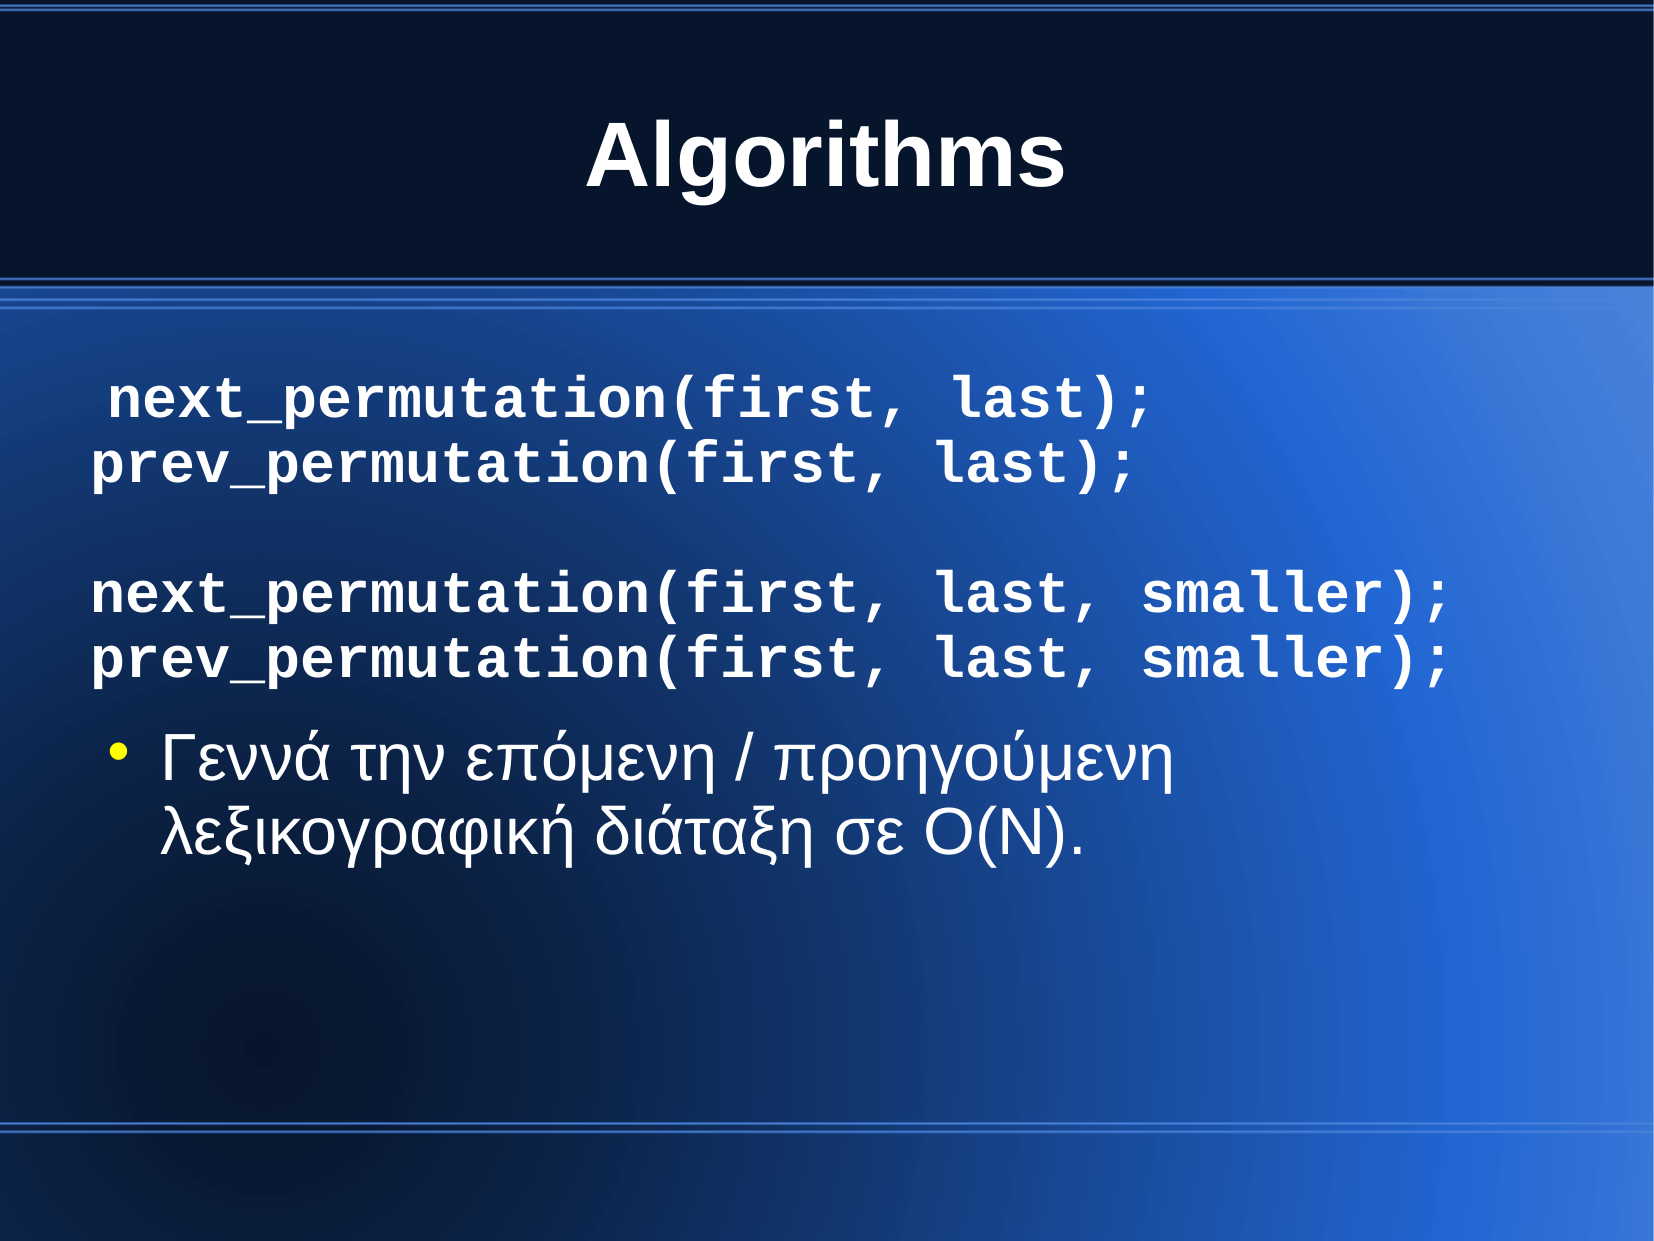

# Algorithms
next_permutation(first, last);
prev_permutation(first, last);
next_permutation(first, last, smaller);
prev_permutation(first, last, smaller);
Γεννά την επόμενη / προηγούμενη λεξικογραφική διάταξη σε Ο(Ν).